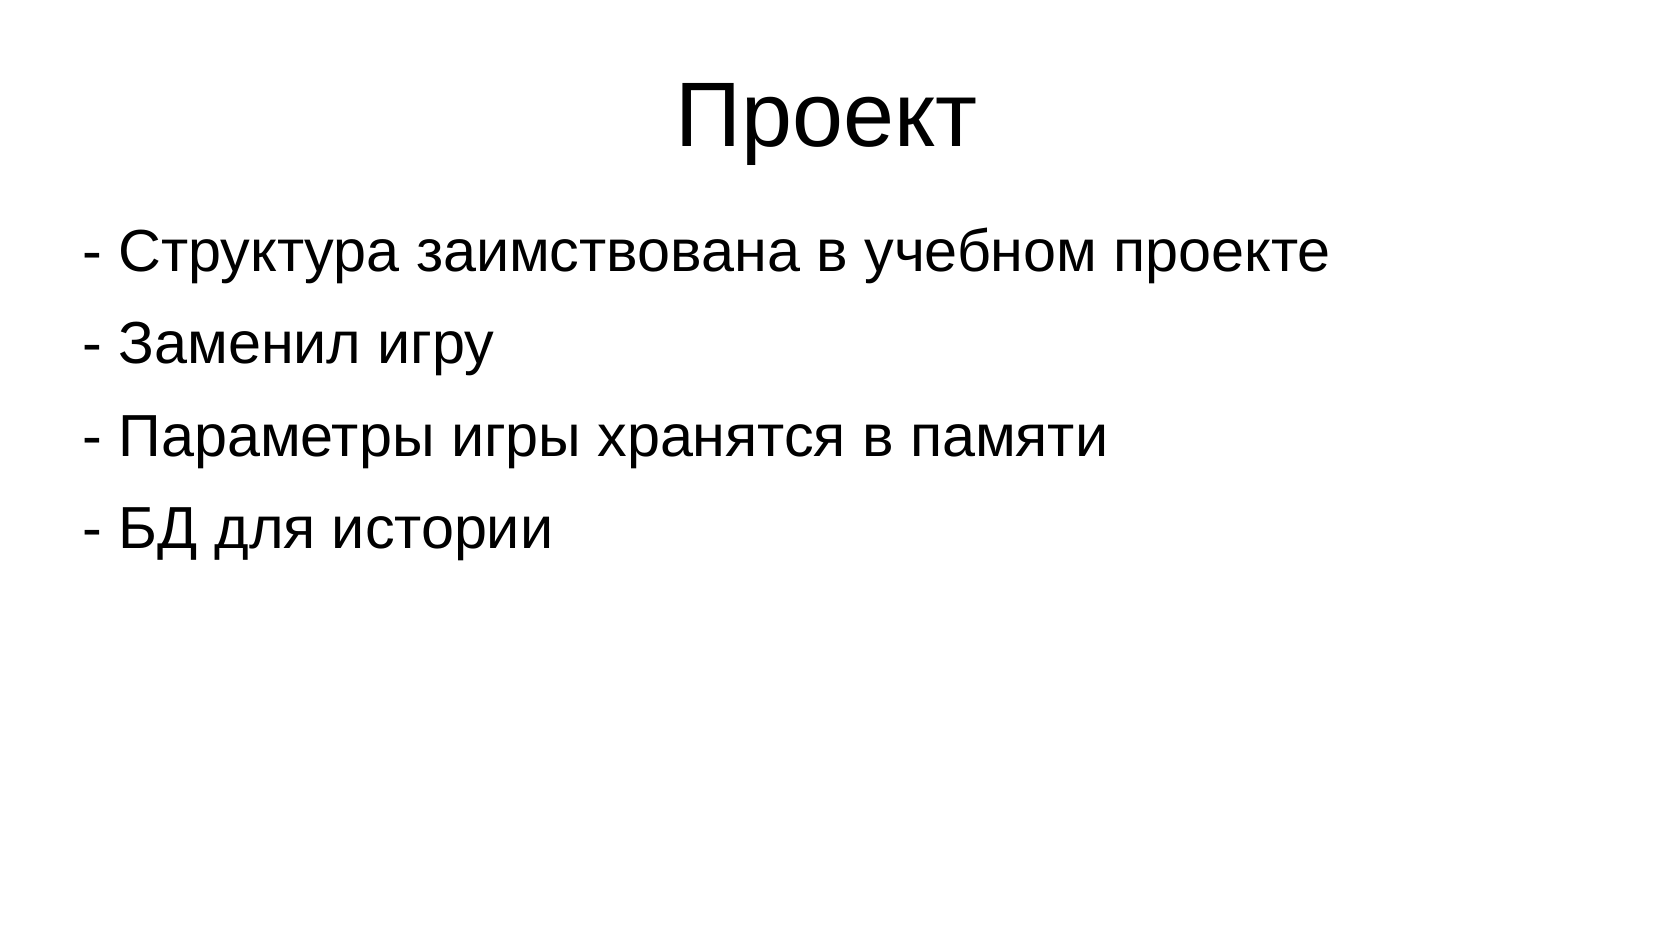

# Проект
- Структура заимствована в учебном проекте
- Заменил игру
- Параметры игры хранятся в памяти
- БД для истории